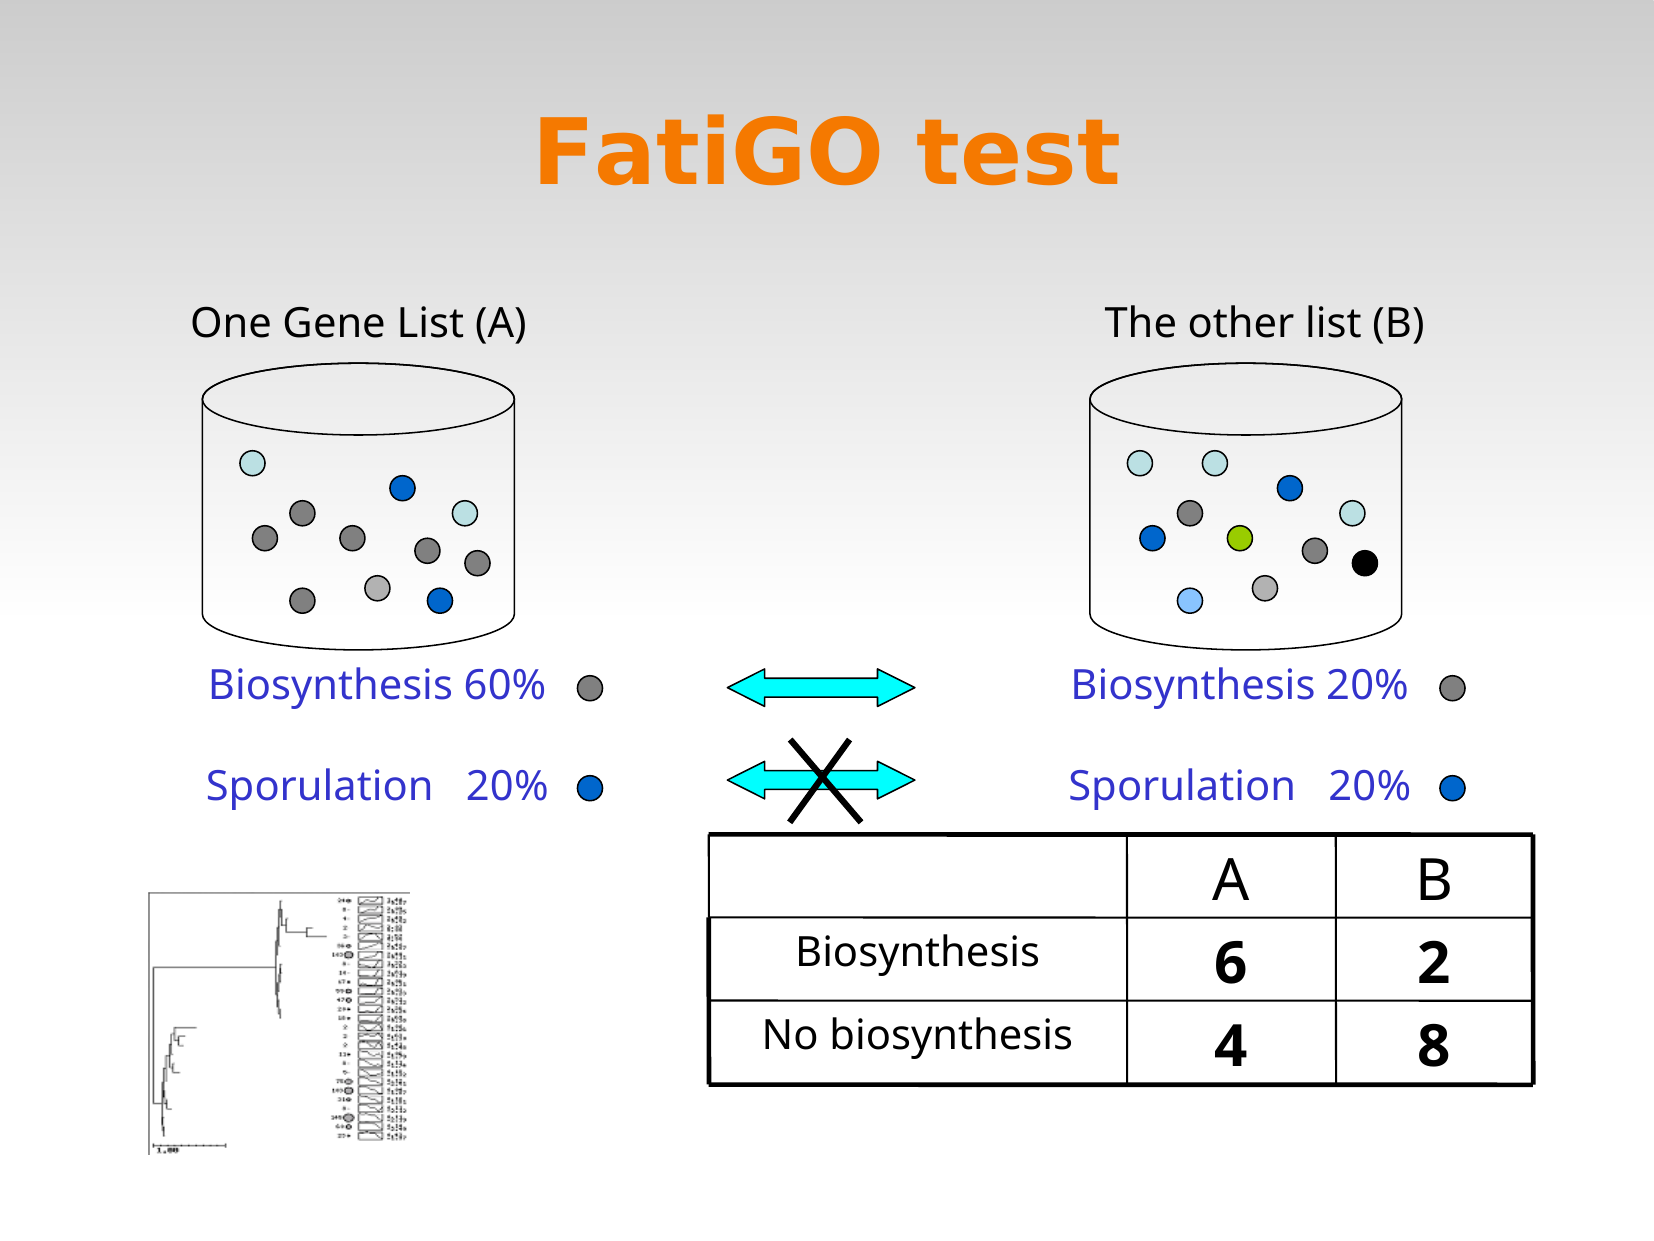

# FatiGO test
One Gene List (A)‏
The other list (B)‏
Biosynthesis 60%
Biosynthesis 20%
Sporulation 20%
Sporulation 20%
A
B
Biosynthesis
6
2
No biosynthesis
4
8